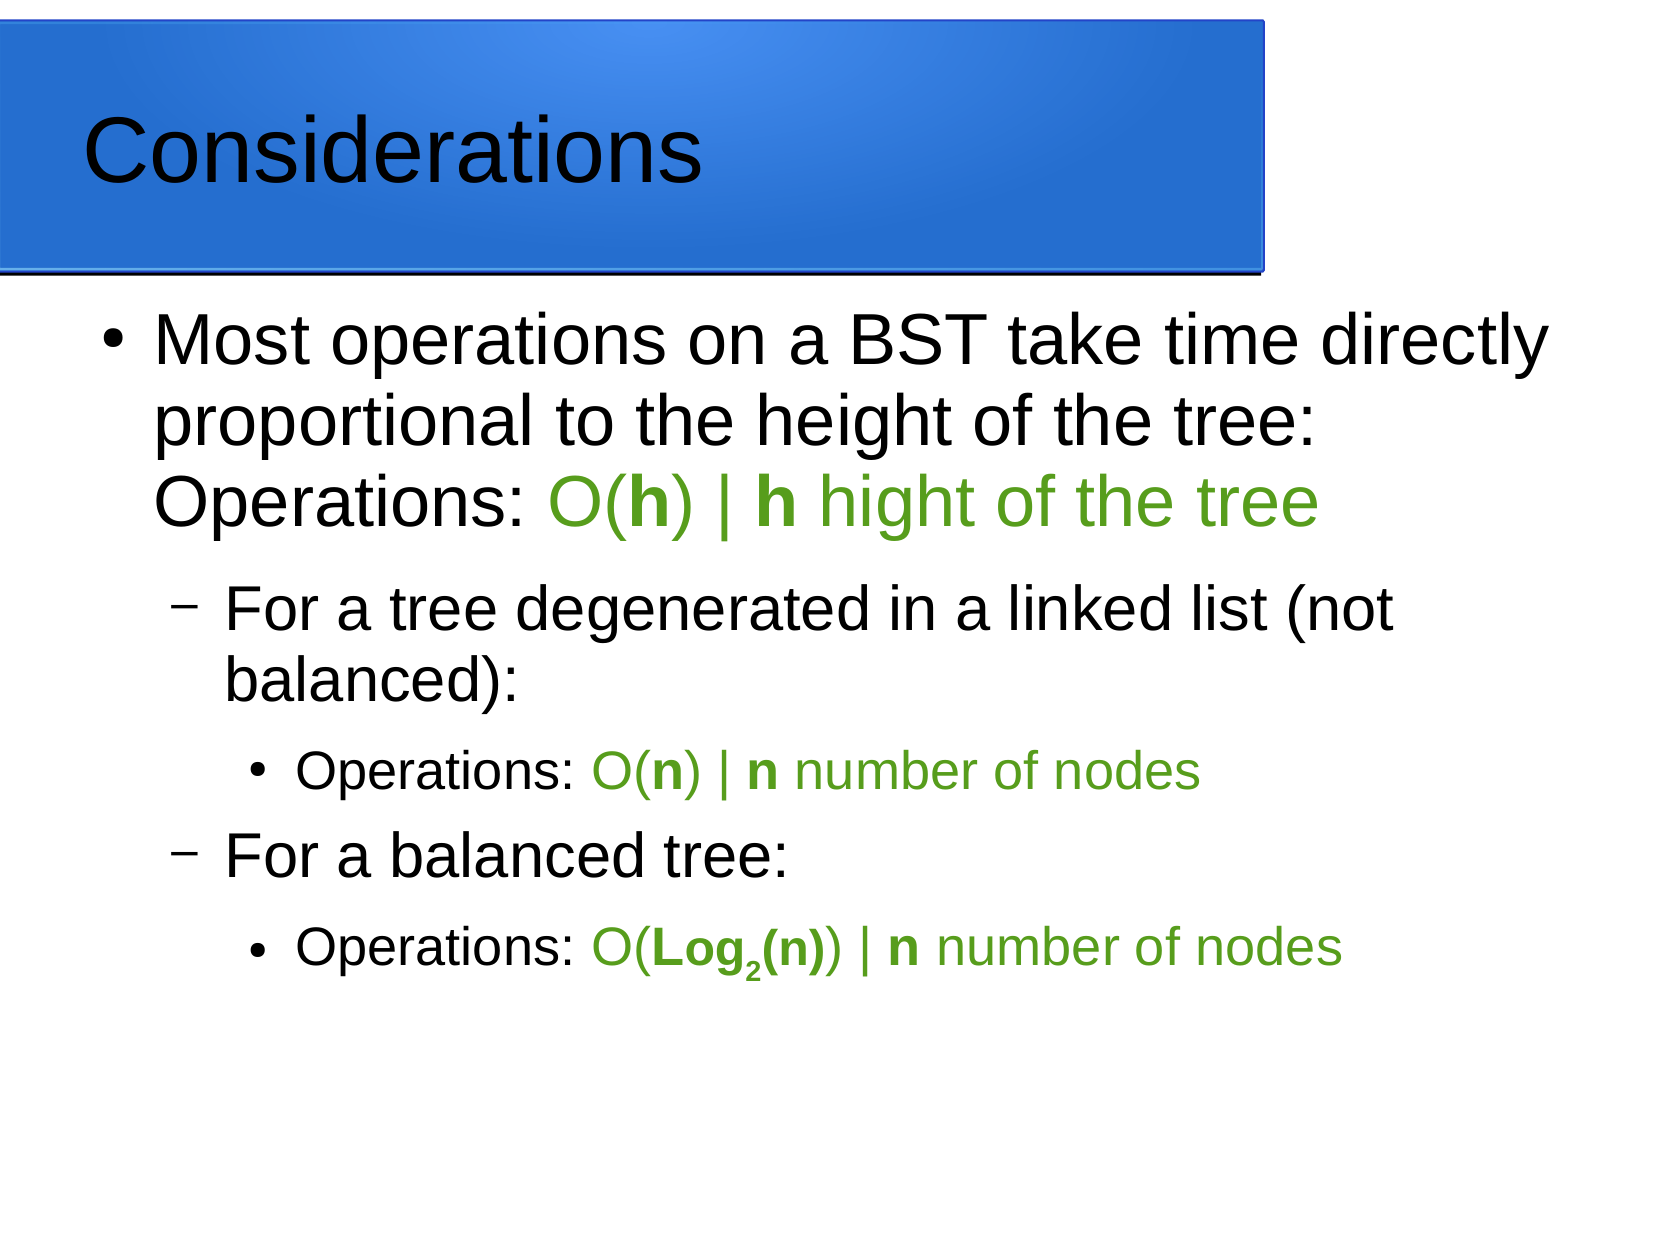

# Considerations
Most operations on a BST take time directly proportional to the height of the tree: Operations: O(h) | h hight of the tree
For a tree degenerated in a linked list (not balanced):
Operations: O(n) | n number of nodes
For a balanced tree:
Operations: O(Log2(n)) | n number of nodes